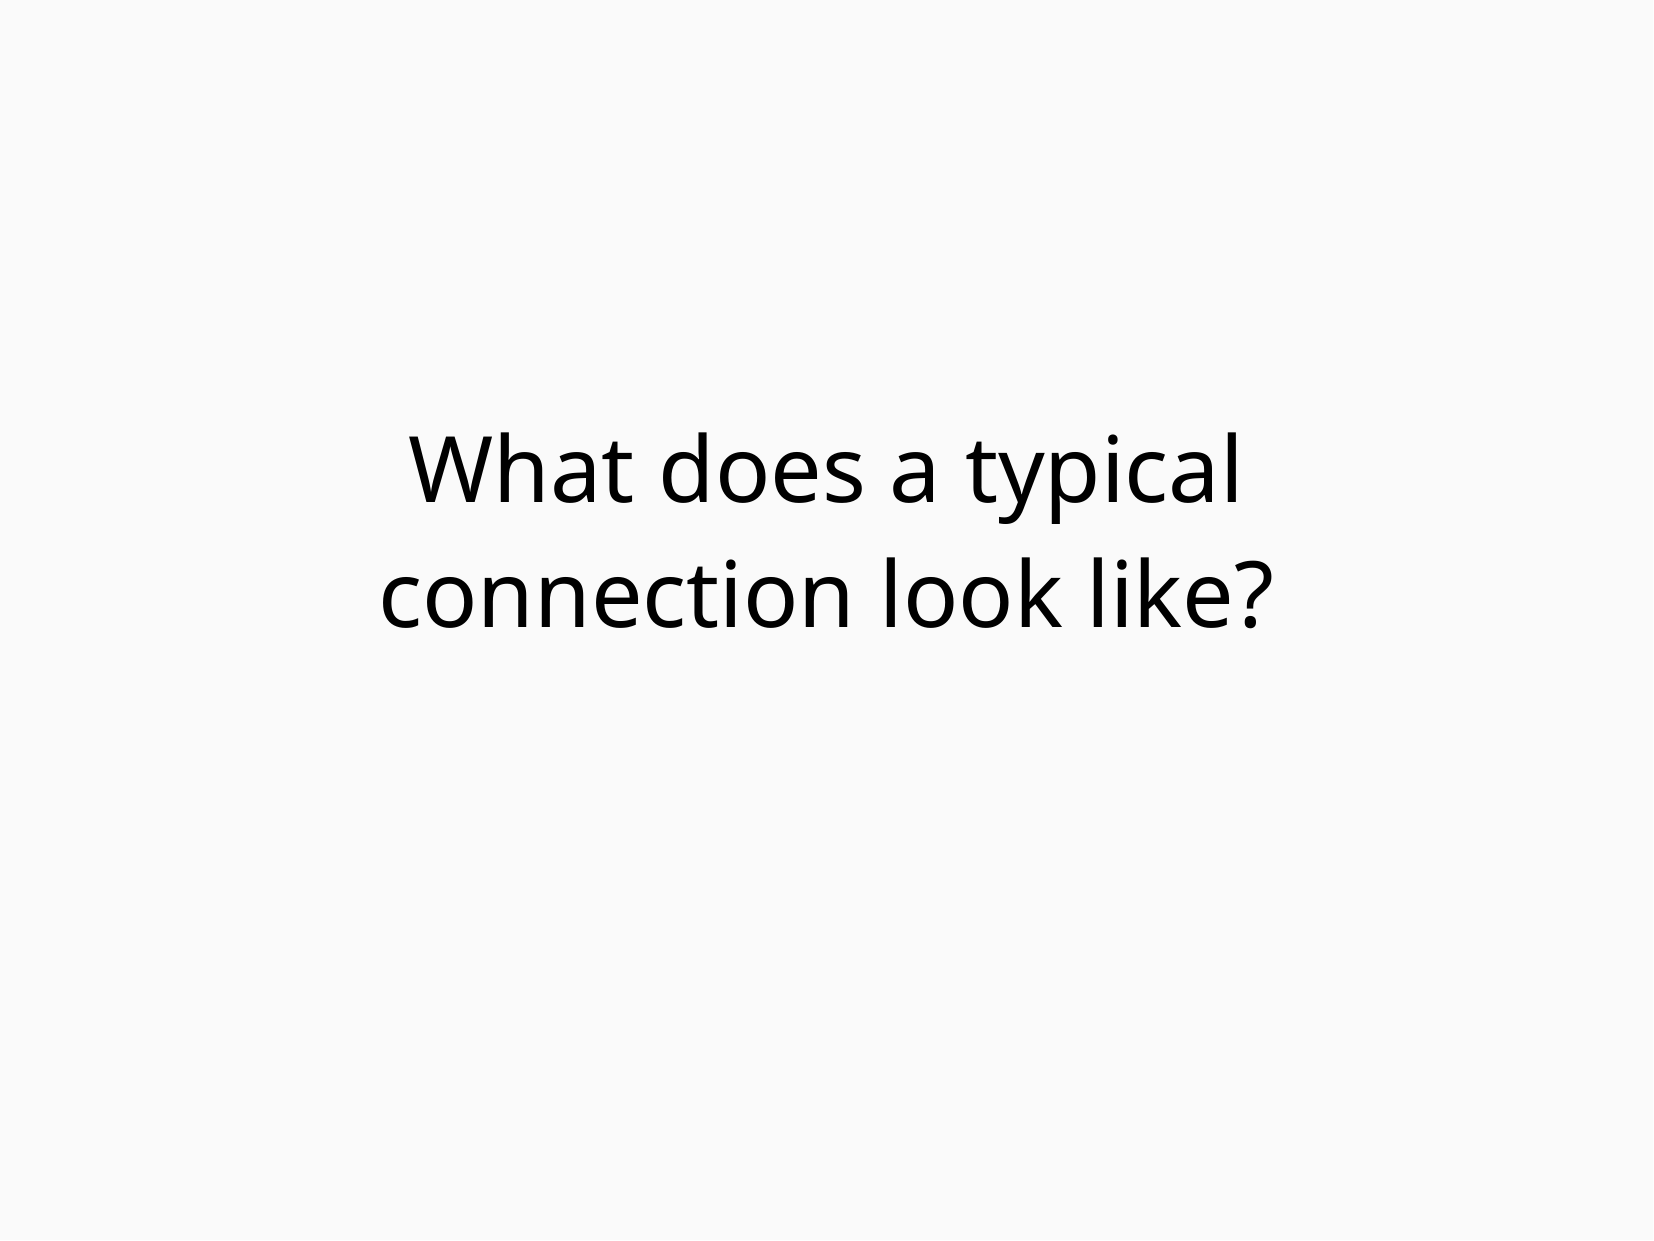

# What does a typical
connection look like?